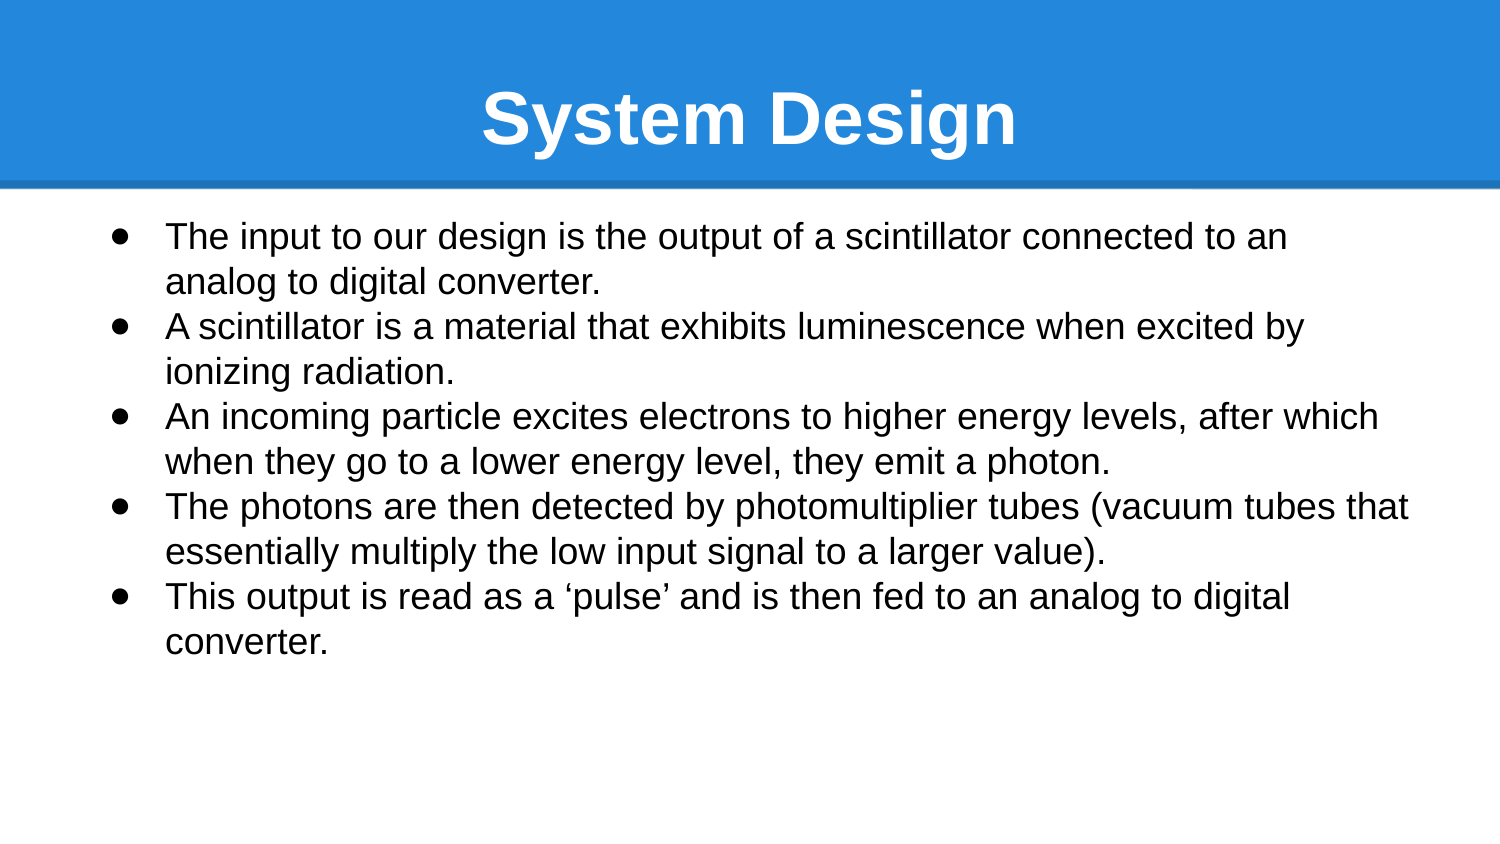

# System Design
The input to our design is the output of a scintillator connected to an analog to digital converter.
A scintillator is a material that exhibits luminescence when excited by ionizing radiation.
An incoming particle excites electrons to higher energy levels, after which when they go to a lower energy level, they emit a photon.
The photons are then detected by photomultiplier tubes (vacuum tubes that essentially multiply the low input signal to a larger value).
This output is read as a ‘pulse’ and is then fed to an analog to digital converter.